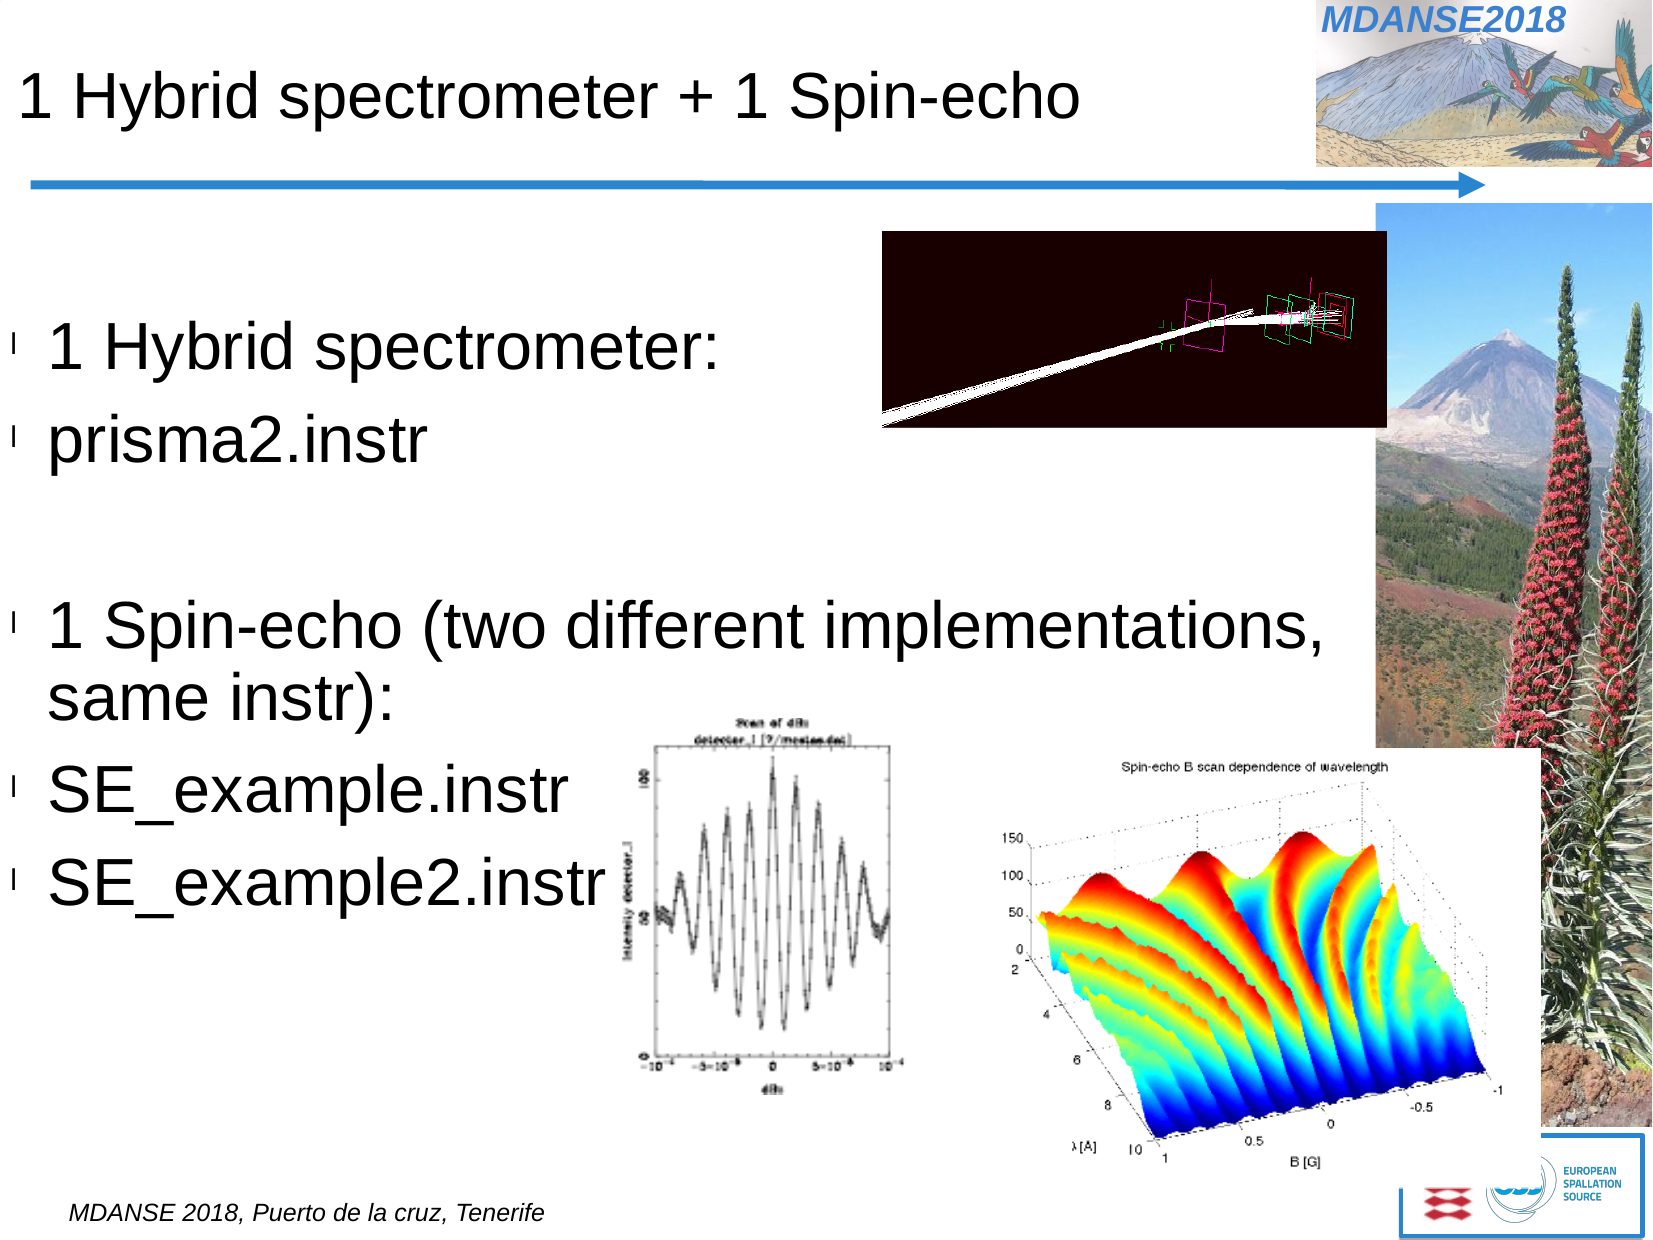

# 1 Hybrid spectrometer + 1 Spin-echo
1 Hybrid spectrometer:
prisma2.instr
1 Spin-echo (two different implementations, same instr):
SE_example.instr
SE_example2.instr